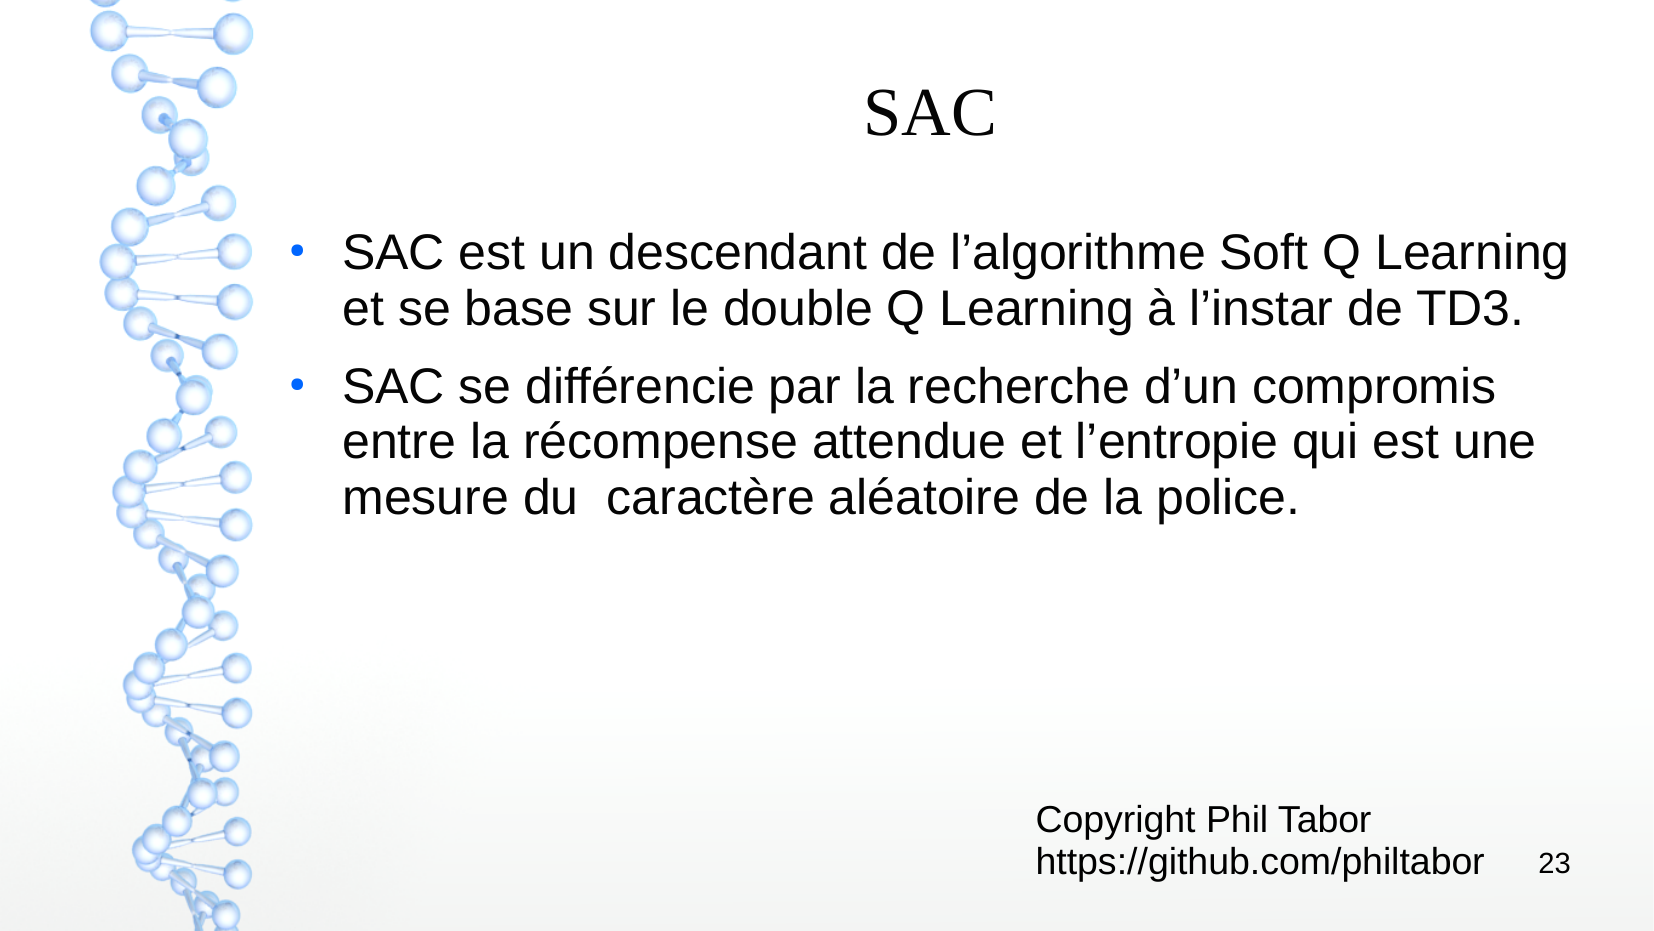

# SAC
SAC est un descendant de l’algorithme Soft Q Learning et se base sur le double Q Learning à l’instar de TD3.
SAC se différencie par la recherche d’un compromis entre la récompense attendue et l’entropie qui est une mesure du caractère aléatoire de la police.
Copyright Phil Tabor
https://github.com/philtabor
23